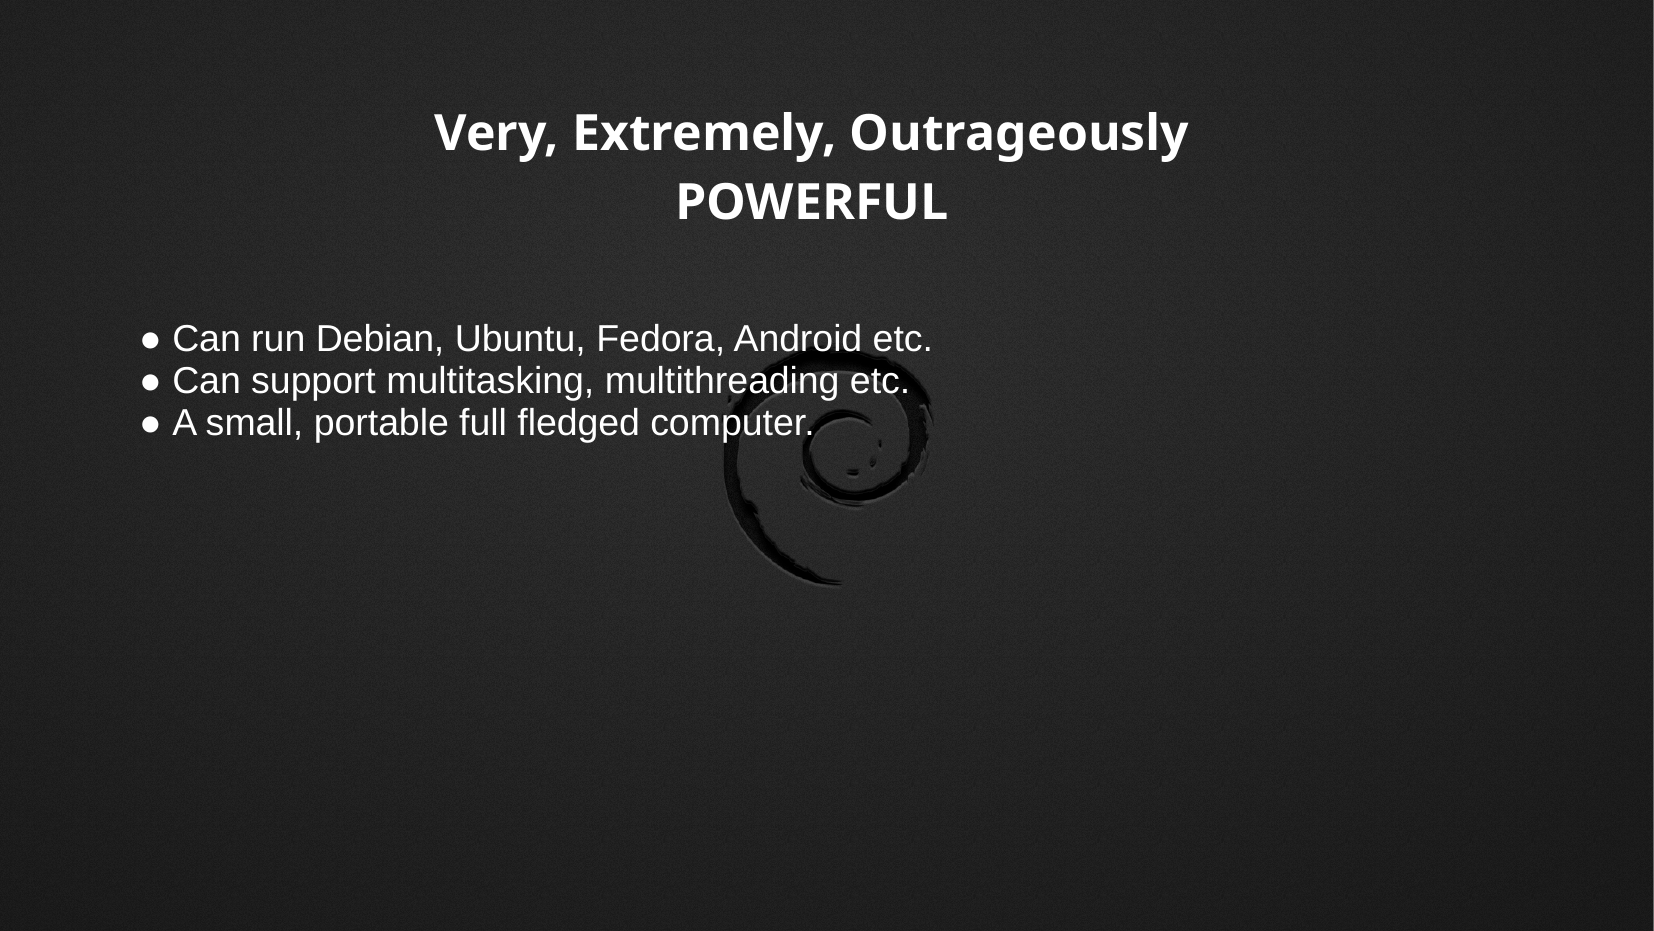

Very, Extremely, Outrageously
POWERFUL
● Can run Debian, Ubuntu, Fedora, Android etc.
● Can support multitasking, multithreading etc.
● A small, portable full fledged computer.